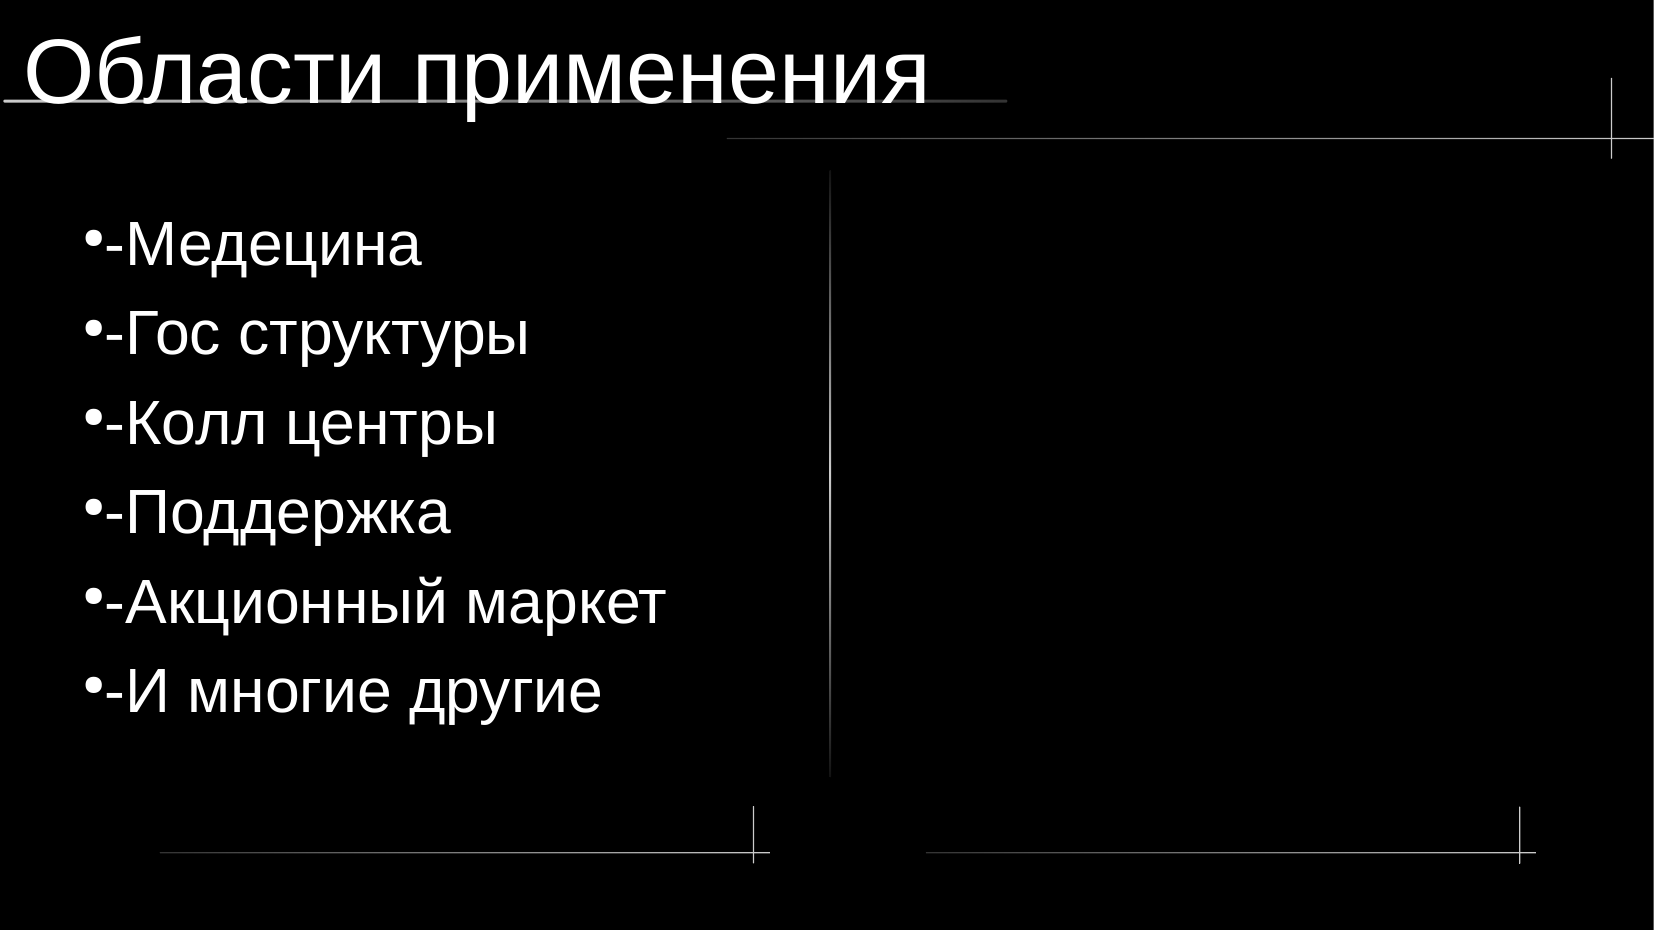

# Области применения
-Медецина
-Гос структуры
-Колл центры
-Поддержка
-Акционный маркет
-И многие другие